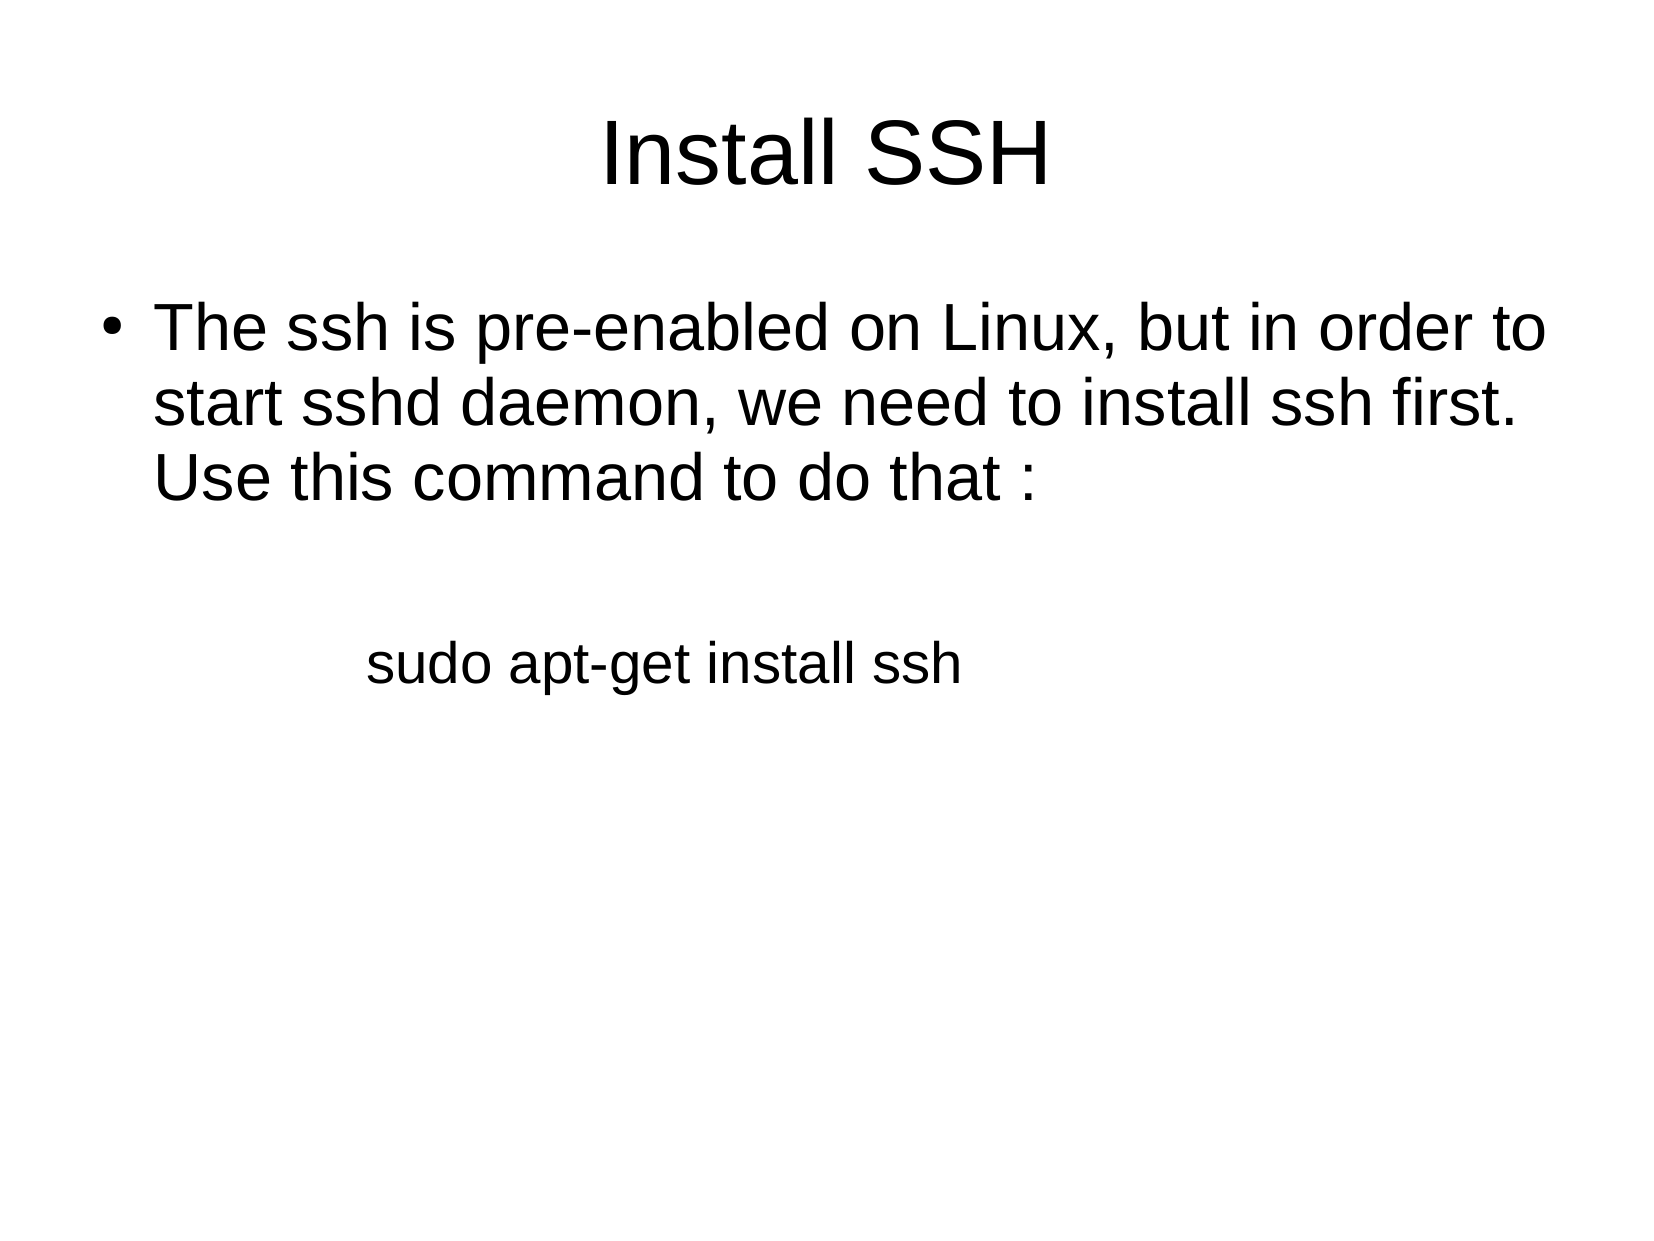

# Install SSH
The ssh is pre-enabled on Linux, but in order to start sshd daemon, we need to install ssh first. Use this command to do that :
sudo apt-get install ssh